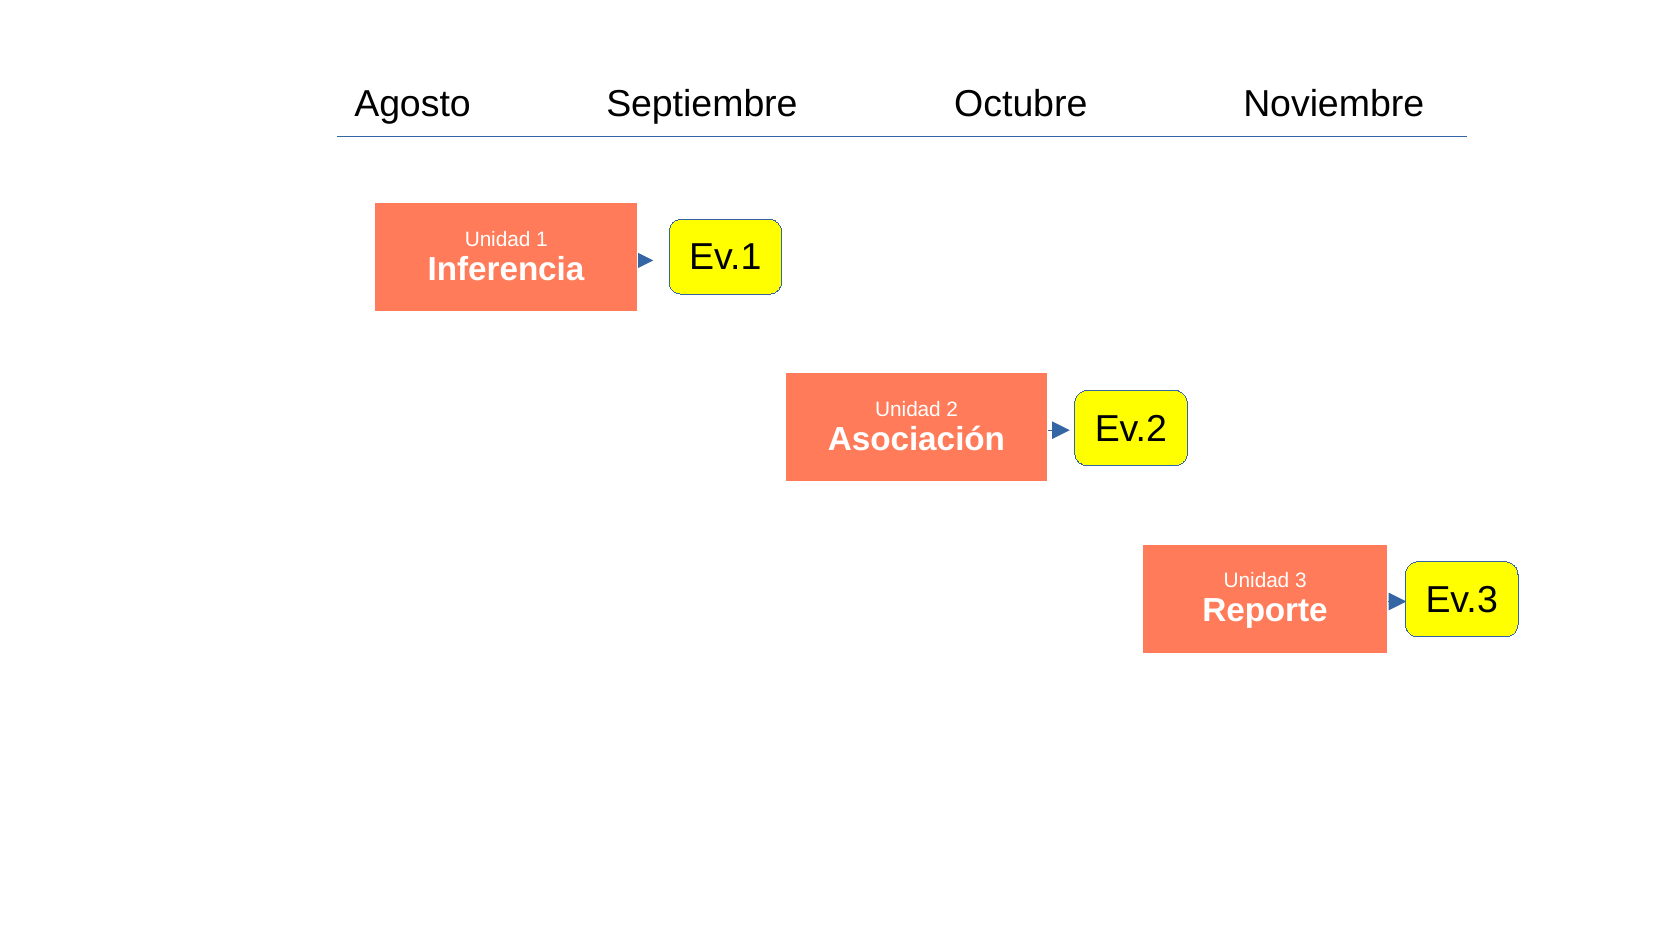

Agosto
Septiembre
Octubre
Noviembre
Unidad 1
Inferencia
Ev.1
Unidad 2
Asociación
Ev.2
Unidad 3
Reporte
Ev.3